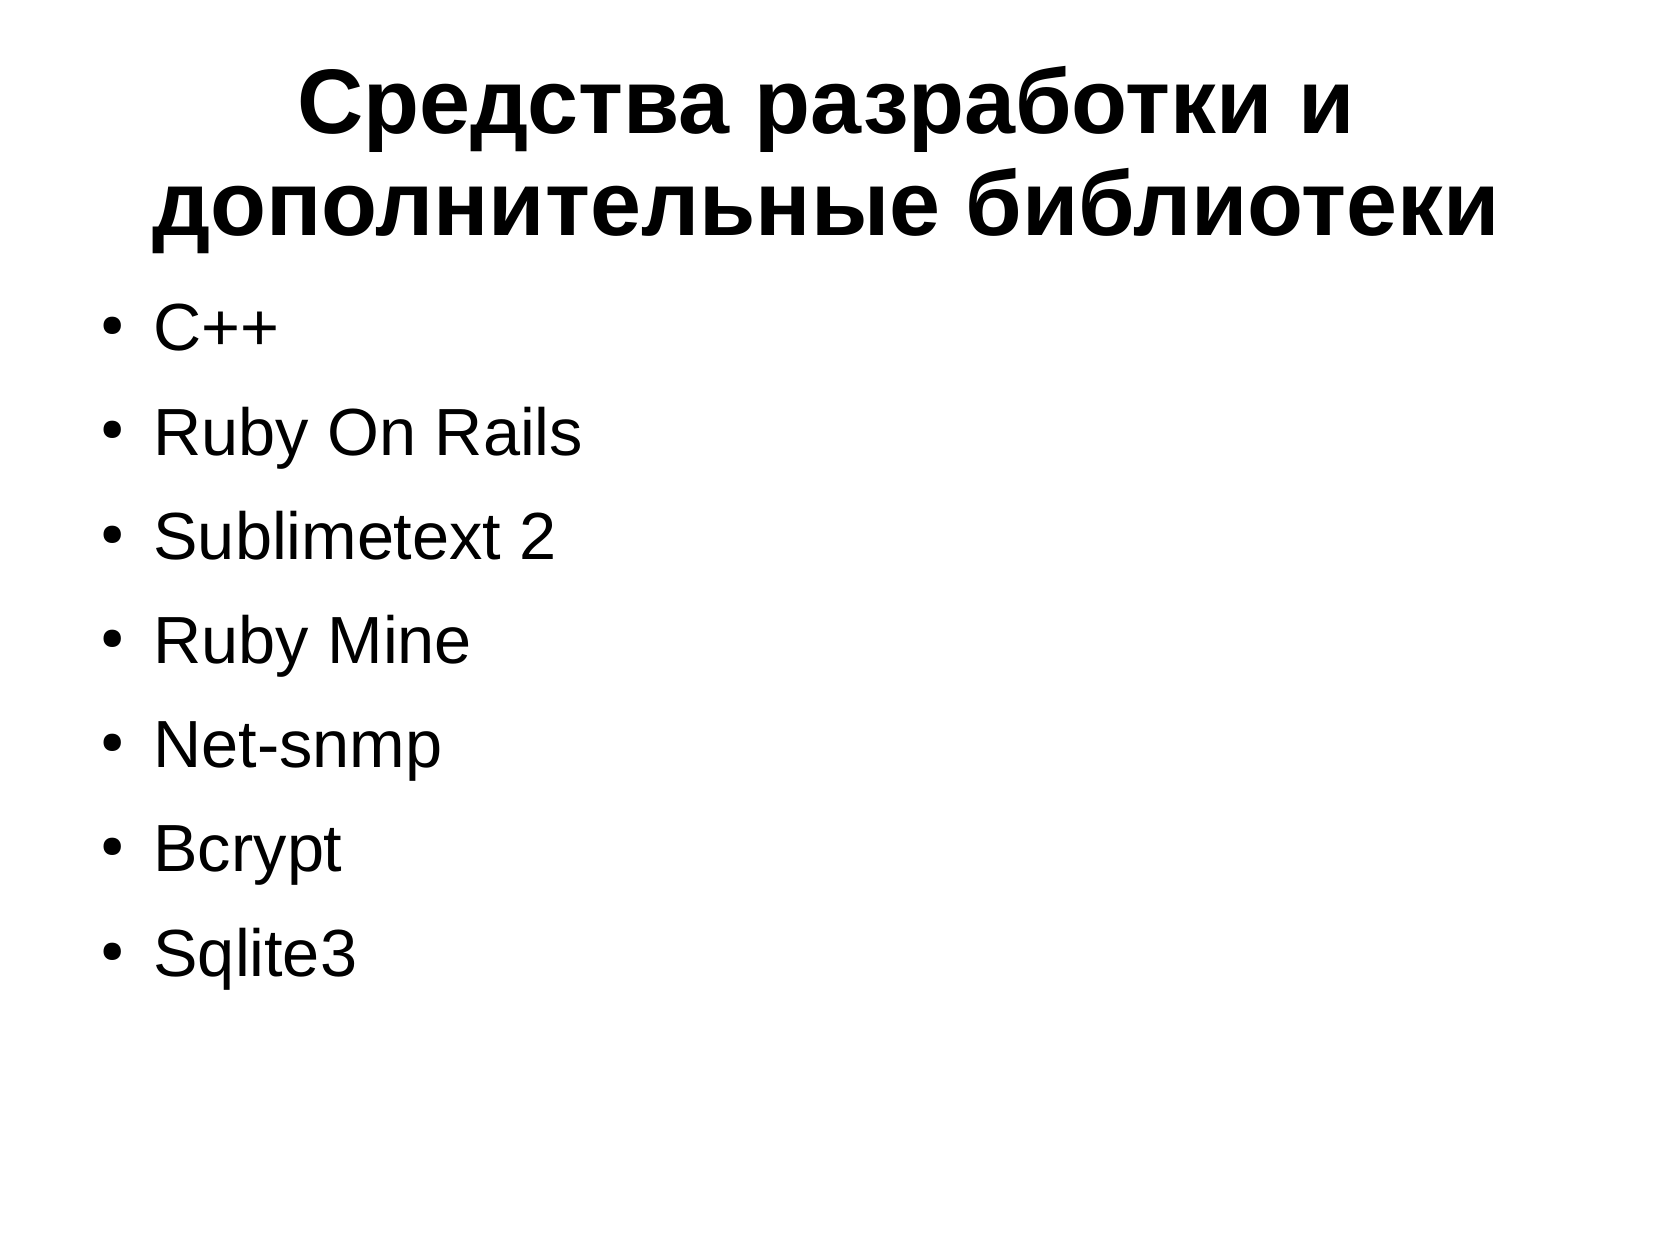

# Средства разработки и дополнительные библиотеки
C++
Ruby On Rails
Sublimetext 2
Ruby Mine
Net-snmp
Bcrypt
Sqlite3